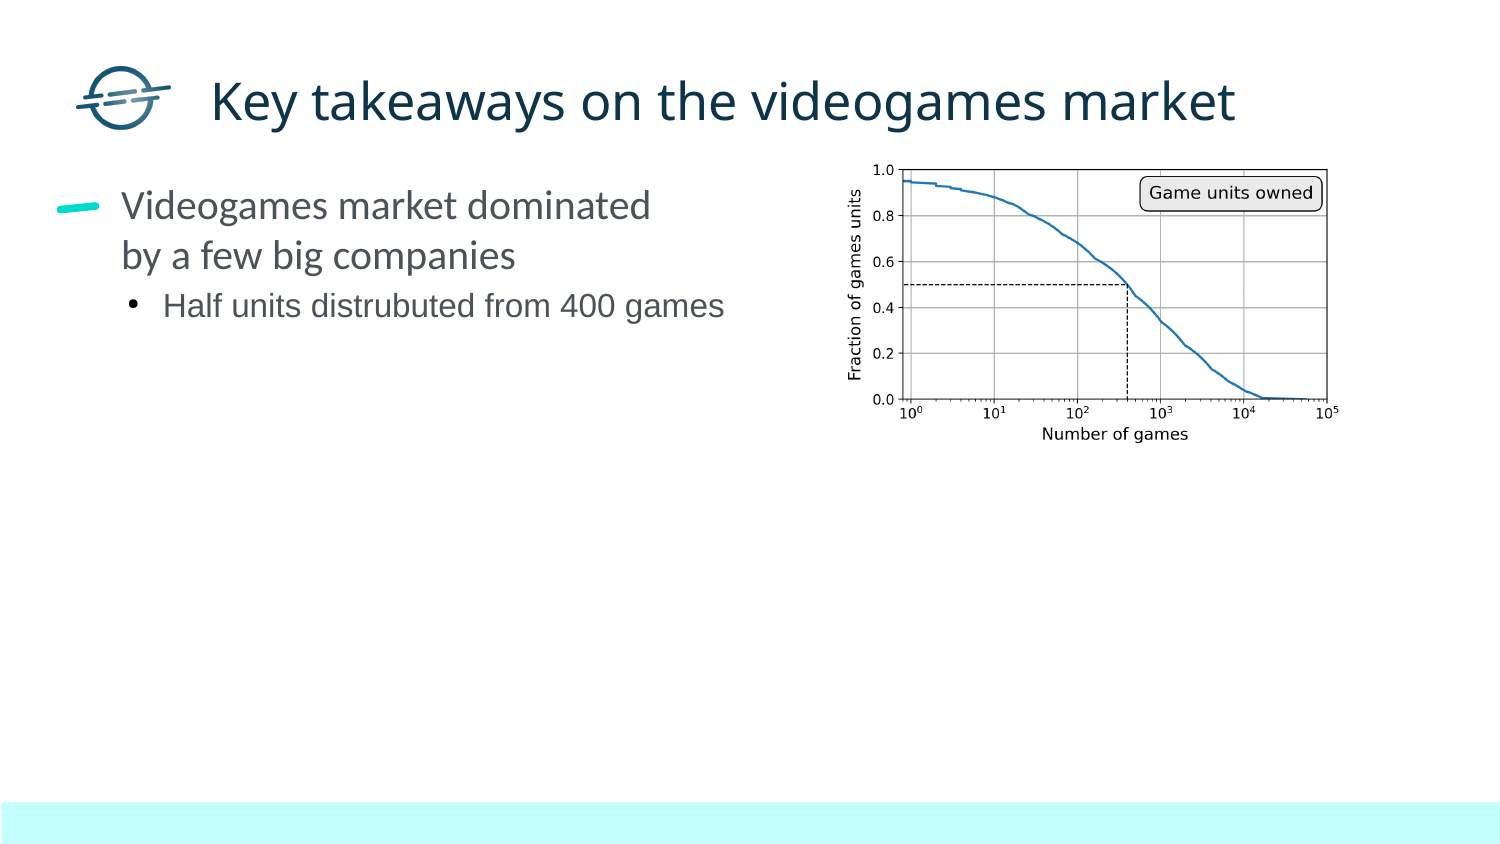

# Key takeaways on the videogames market
Videogames market dominated by a few big companies
Half units distrubuted from 400 games